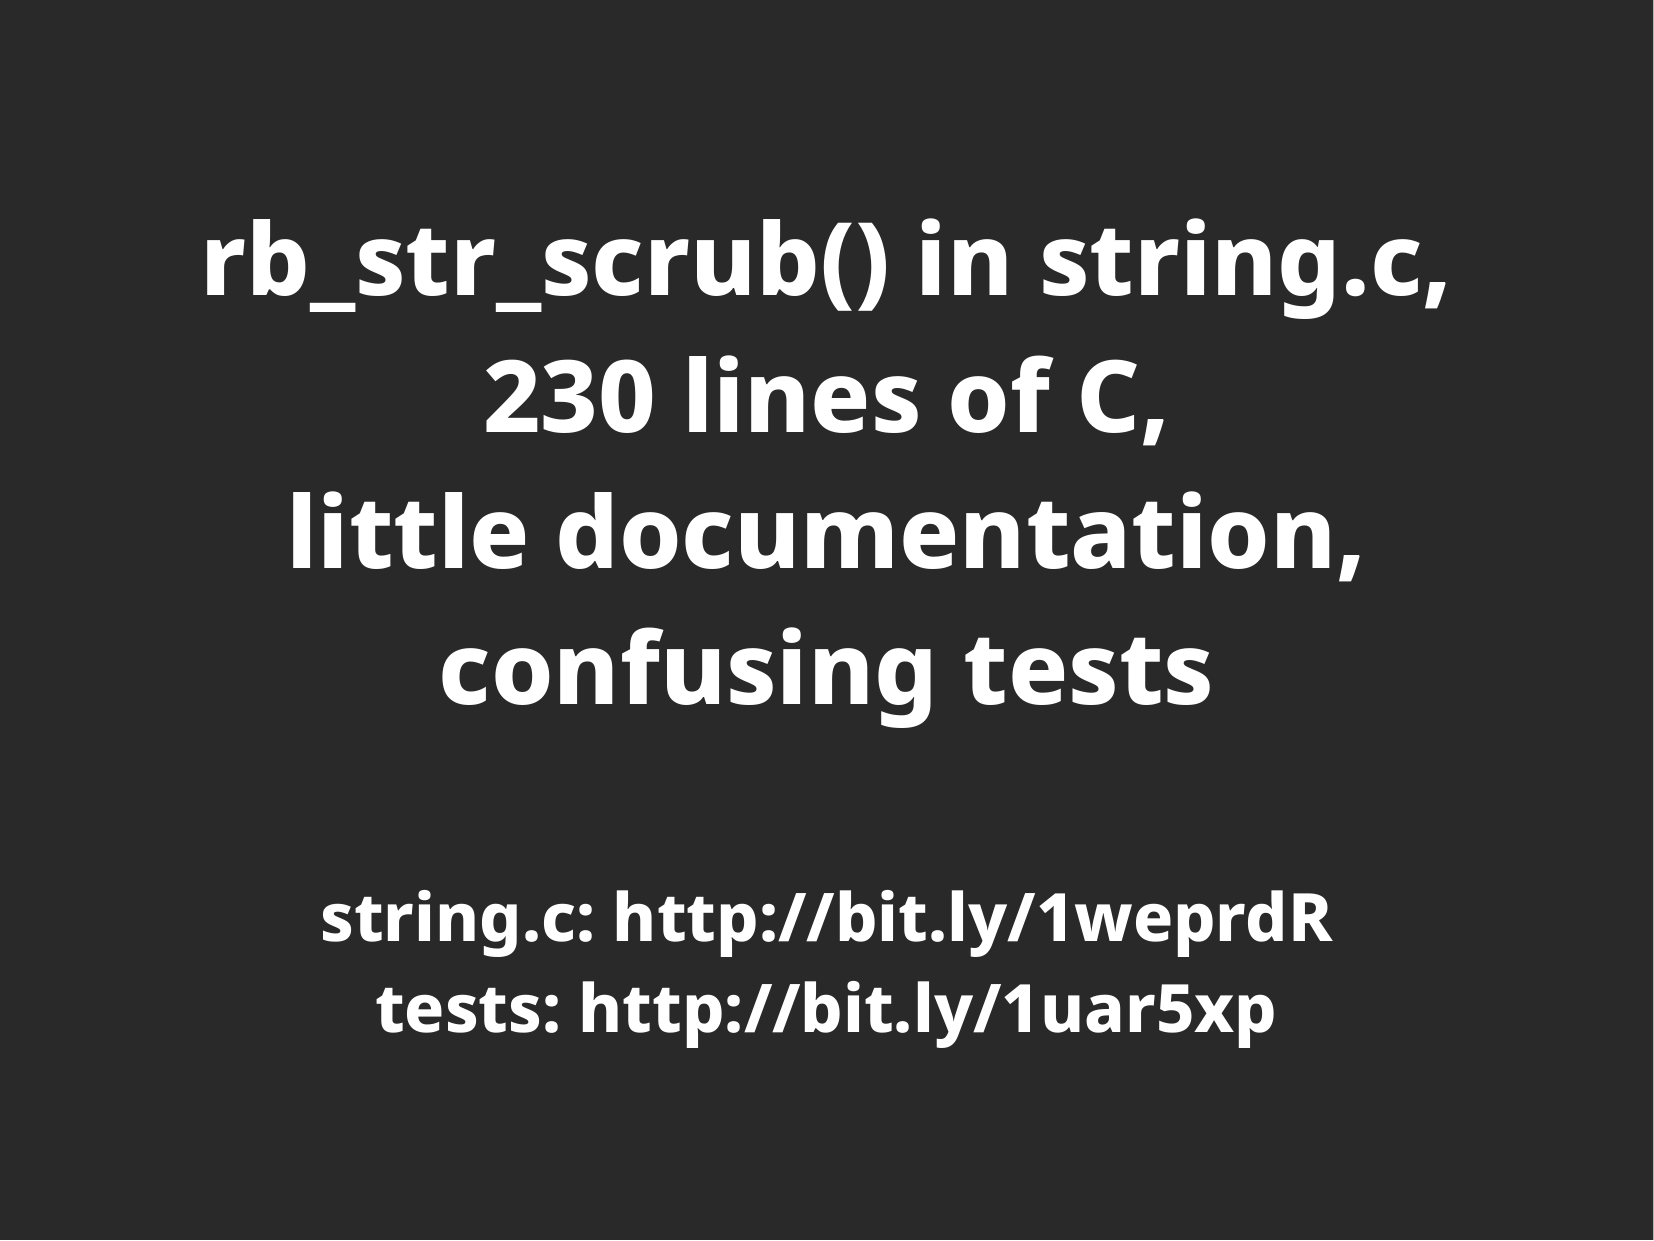

# rb_str_scrub() in string.c,
230 lines of C,
little documentation,
confusing tests
string.c: http://bit.ly/1weprdR
tests: http://bit.ly/1uar5xp